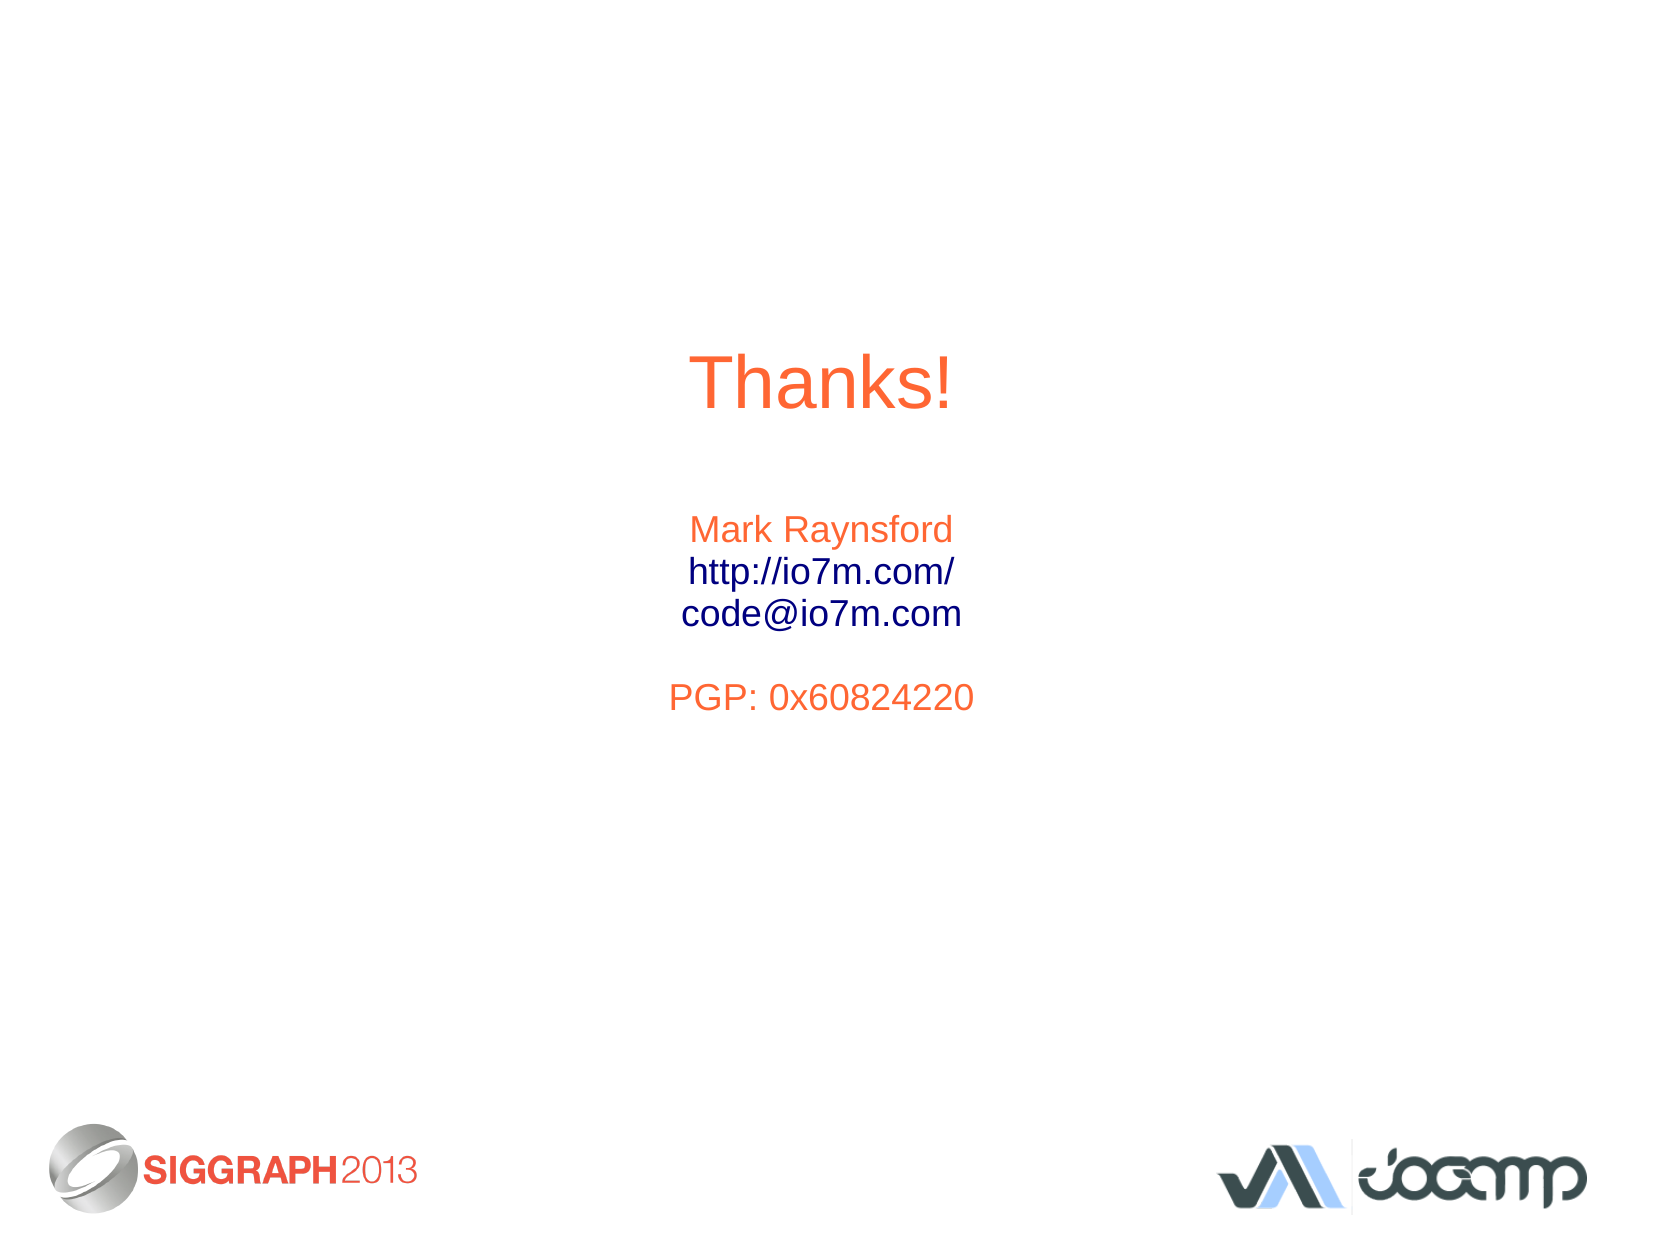

# Thanks!
Mark Raynsford
http://io7m.com/
code@io7m.com
PGP: 0x60824220